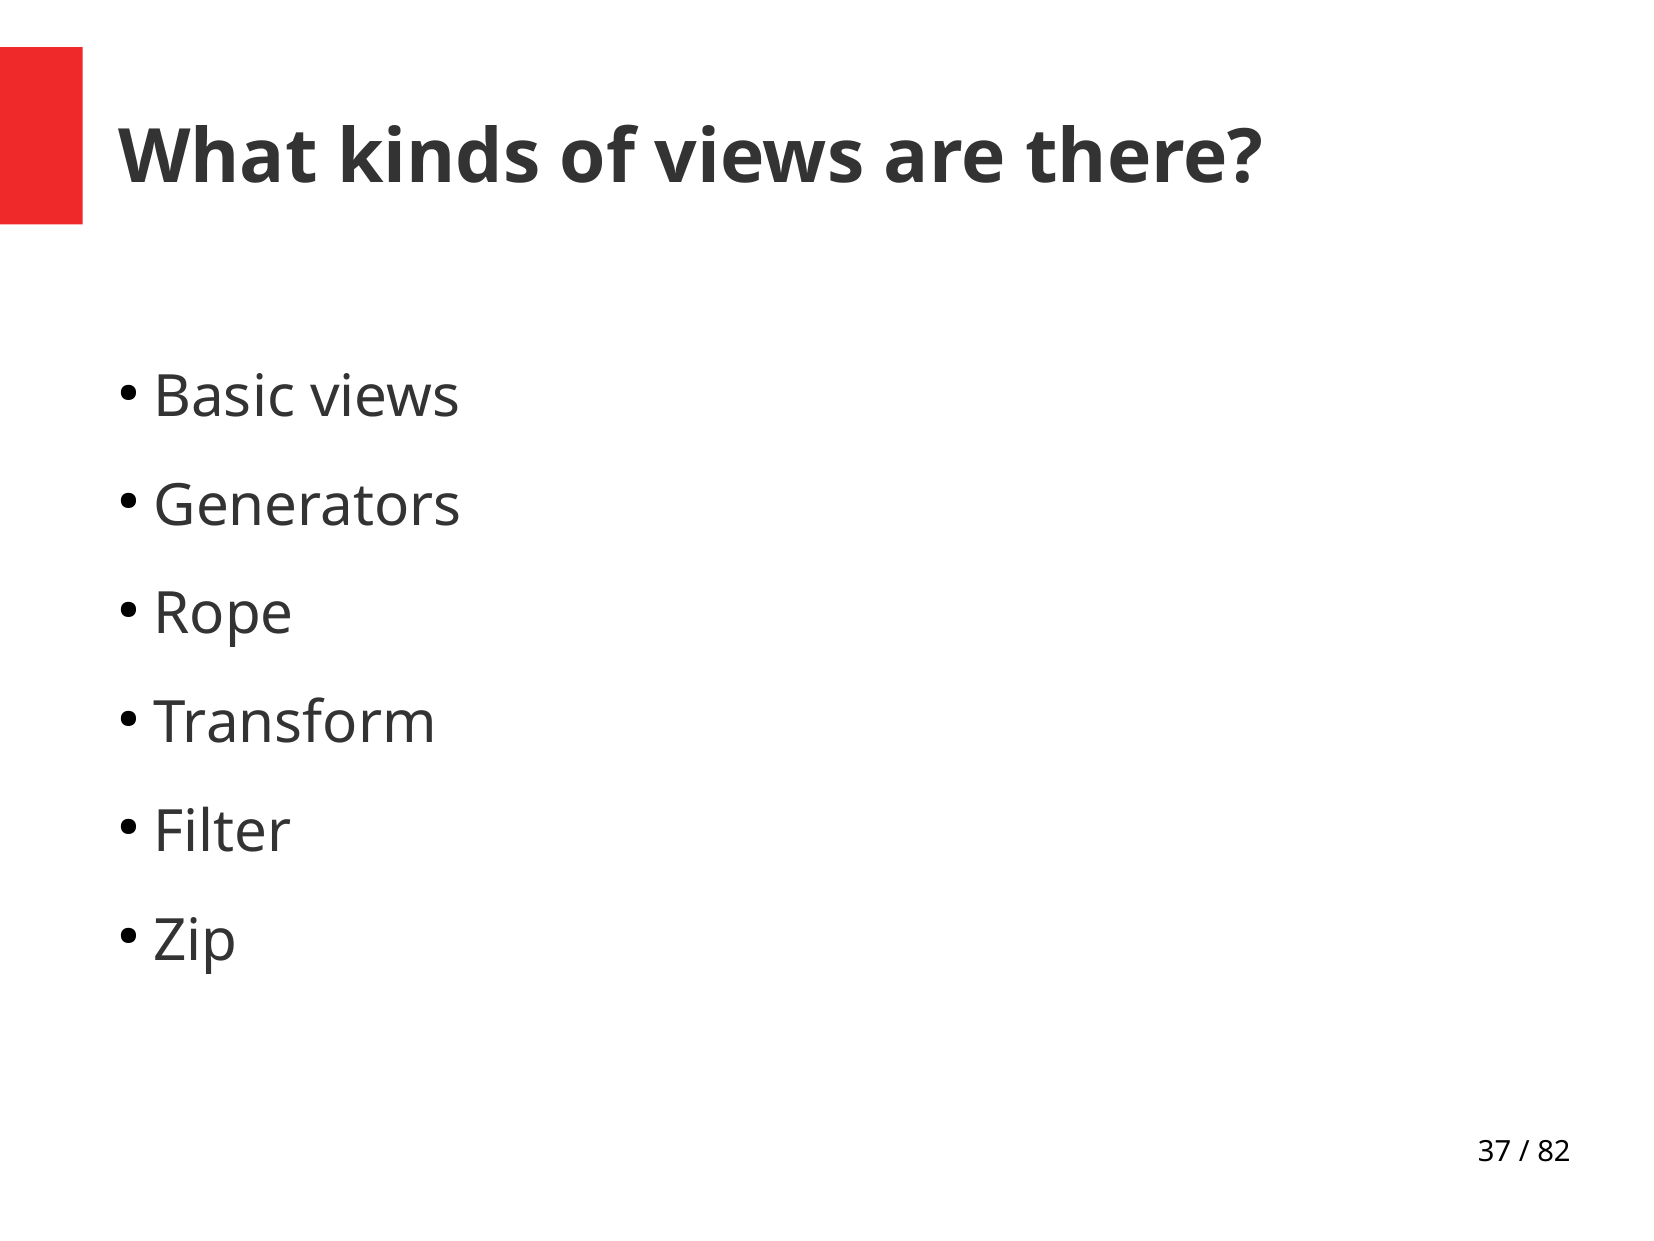

# What kinds of views are there?
Basic views
Generators
Rope
Transform
Filter
Zip
37